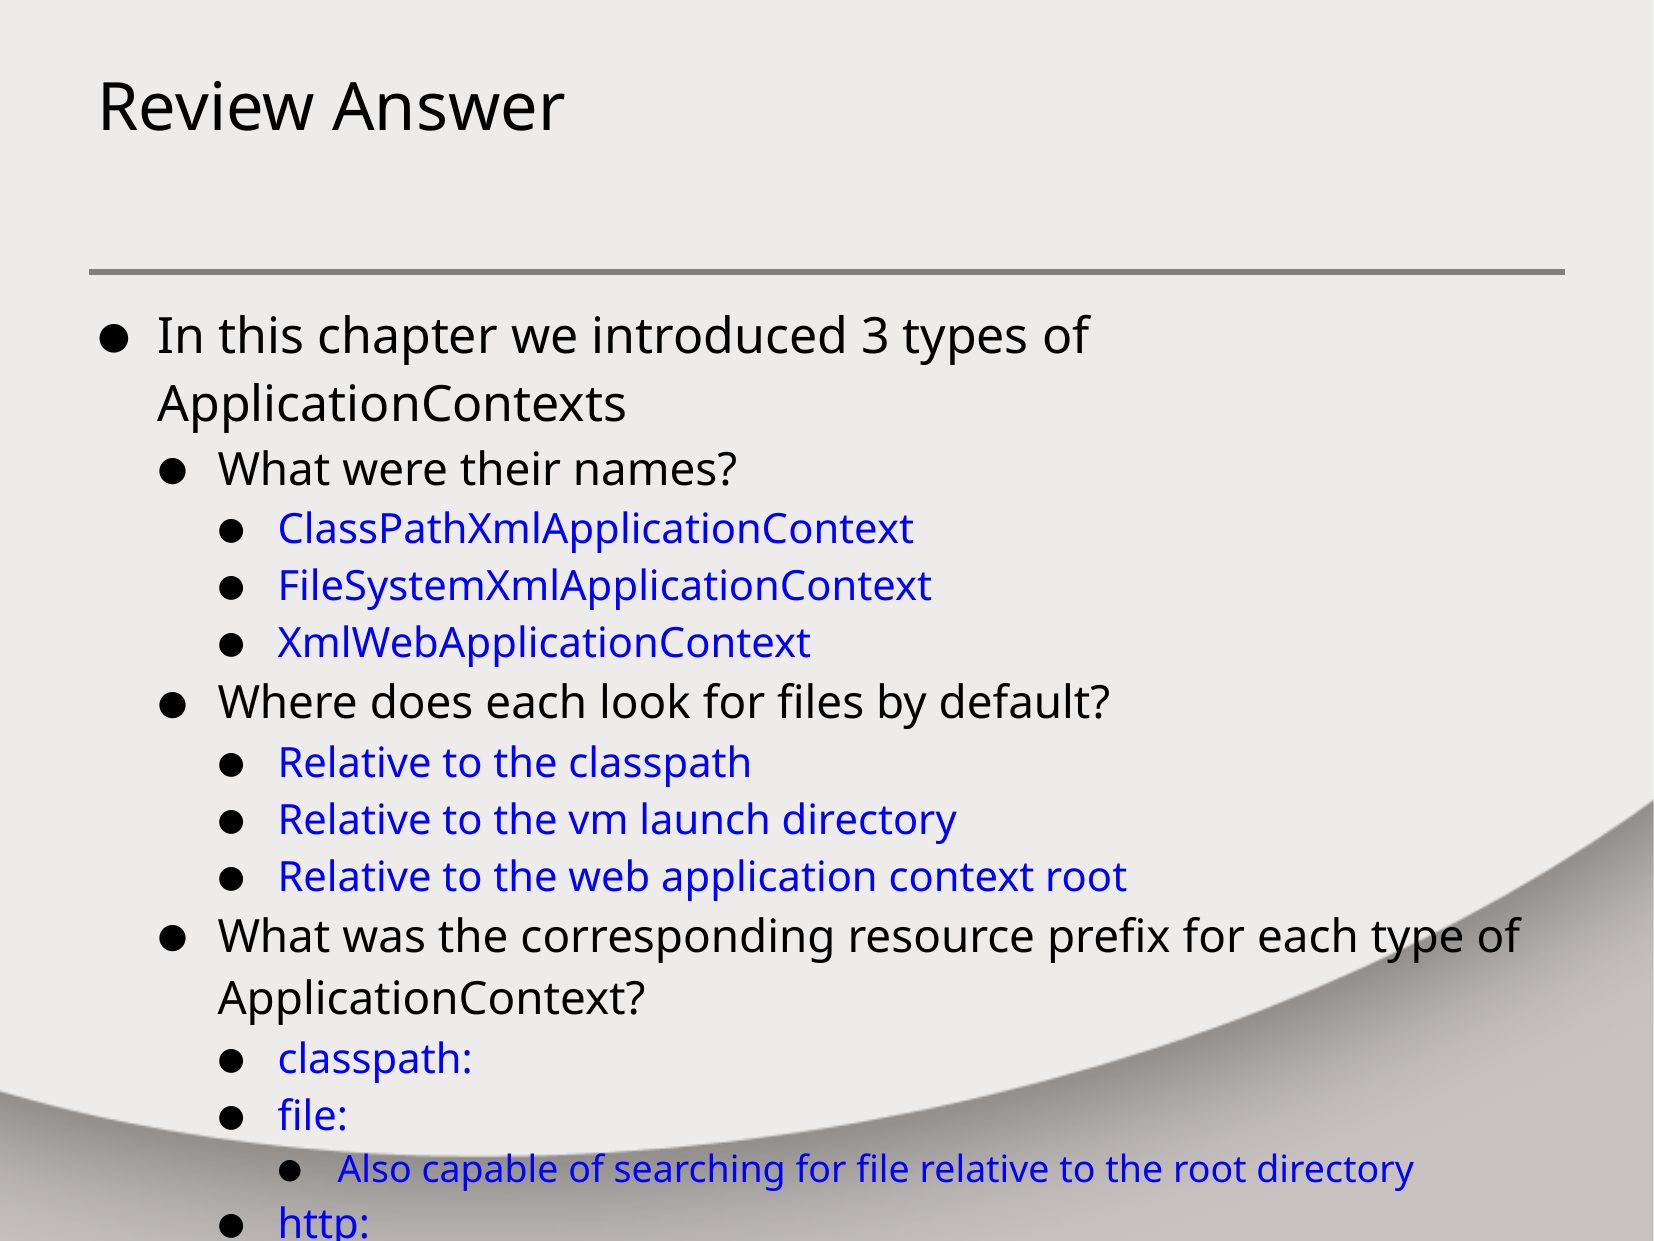

# Review Answer
In this chapter we introduced 3 types of ApplicationContexts
What were their names?
ClassPathXmlApplicationContext
FileSystemXmlApplicationContext
XmlWebApplicationContext
Where does each look for files by default?
Relative to the classpath
Relative to the vm launch directory
Relative to the web application context root
What was the corresponding resource prefix for each type of ApplicationContext?
classpath:
file:
Also capable of searching for file relative to the root directory
http: